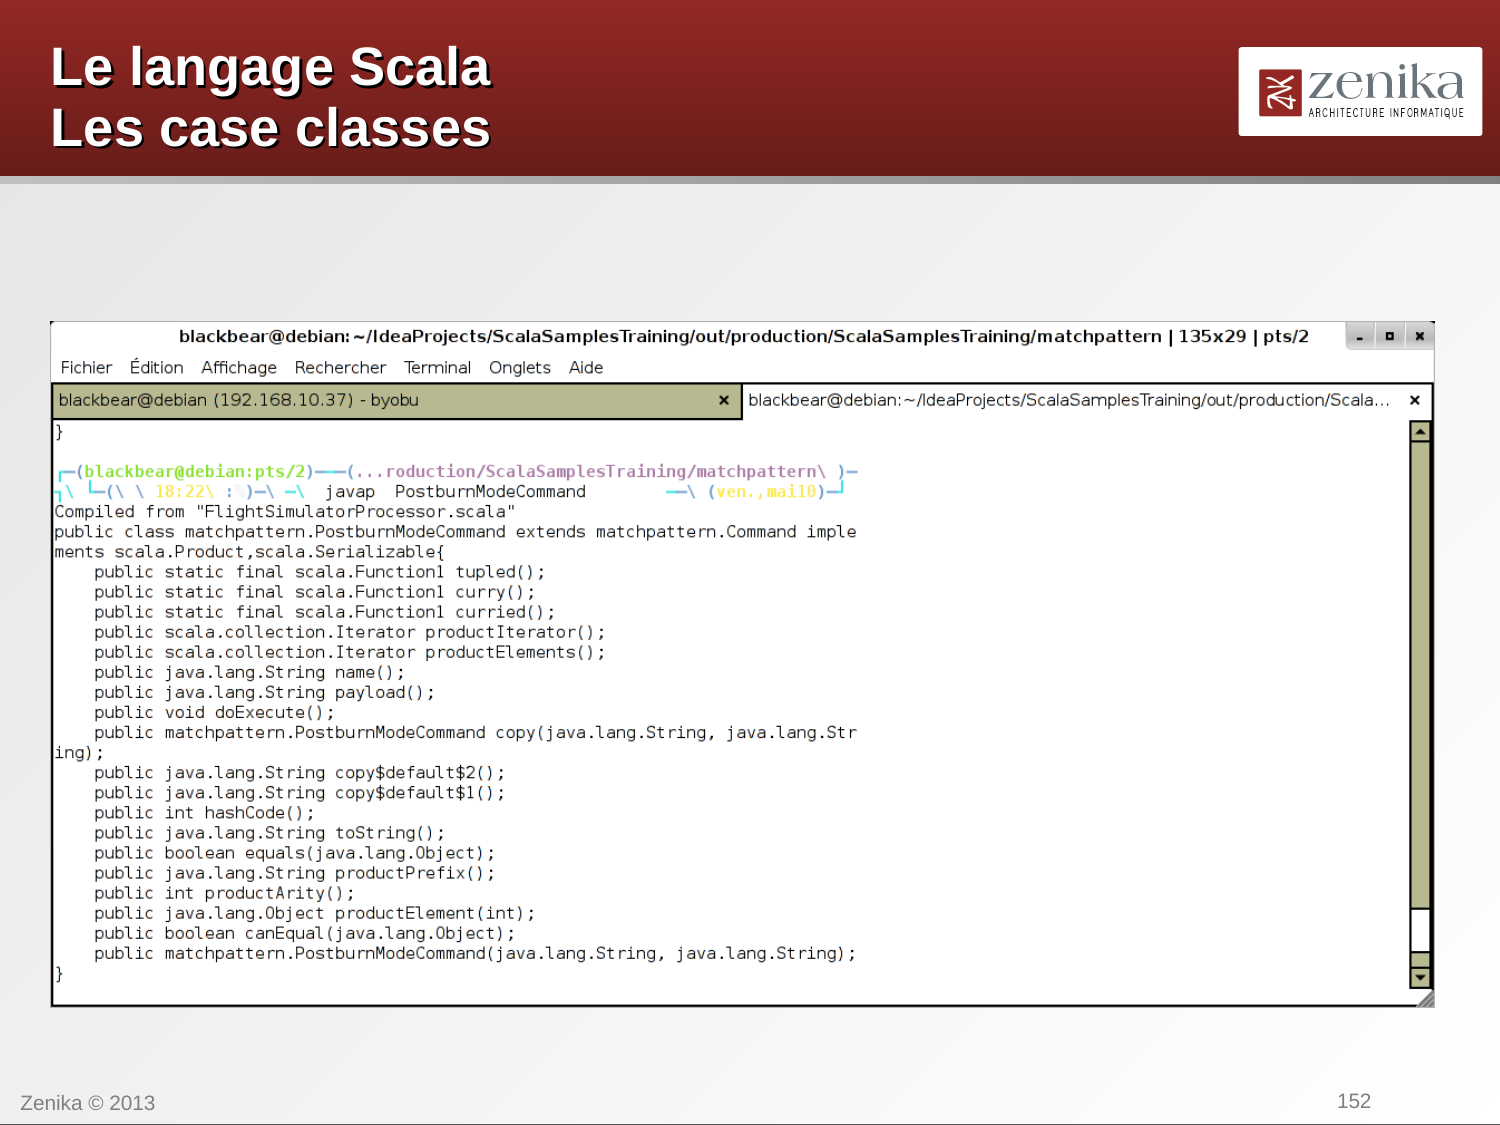

# Le langage Scala Les case classes